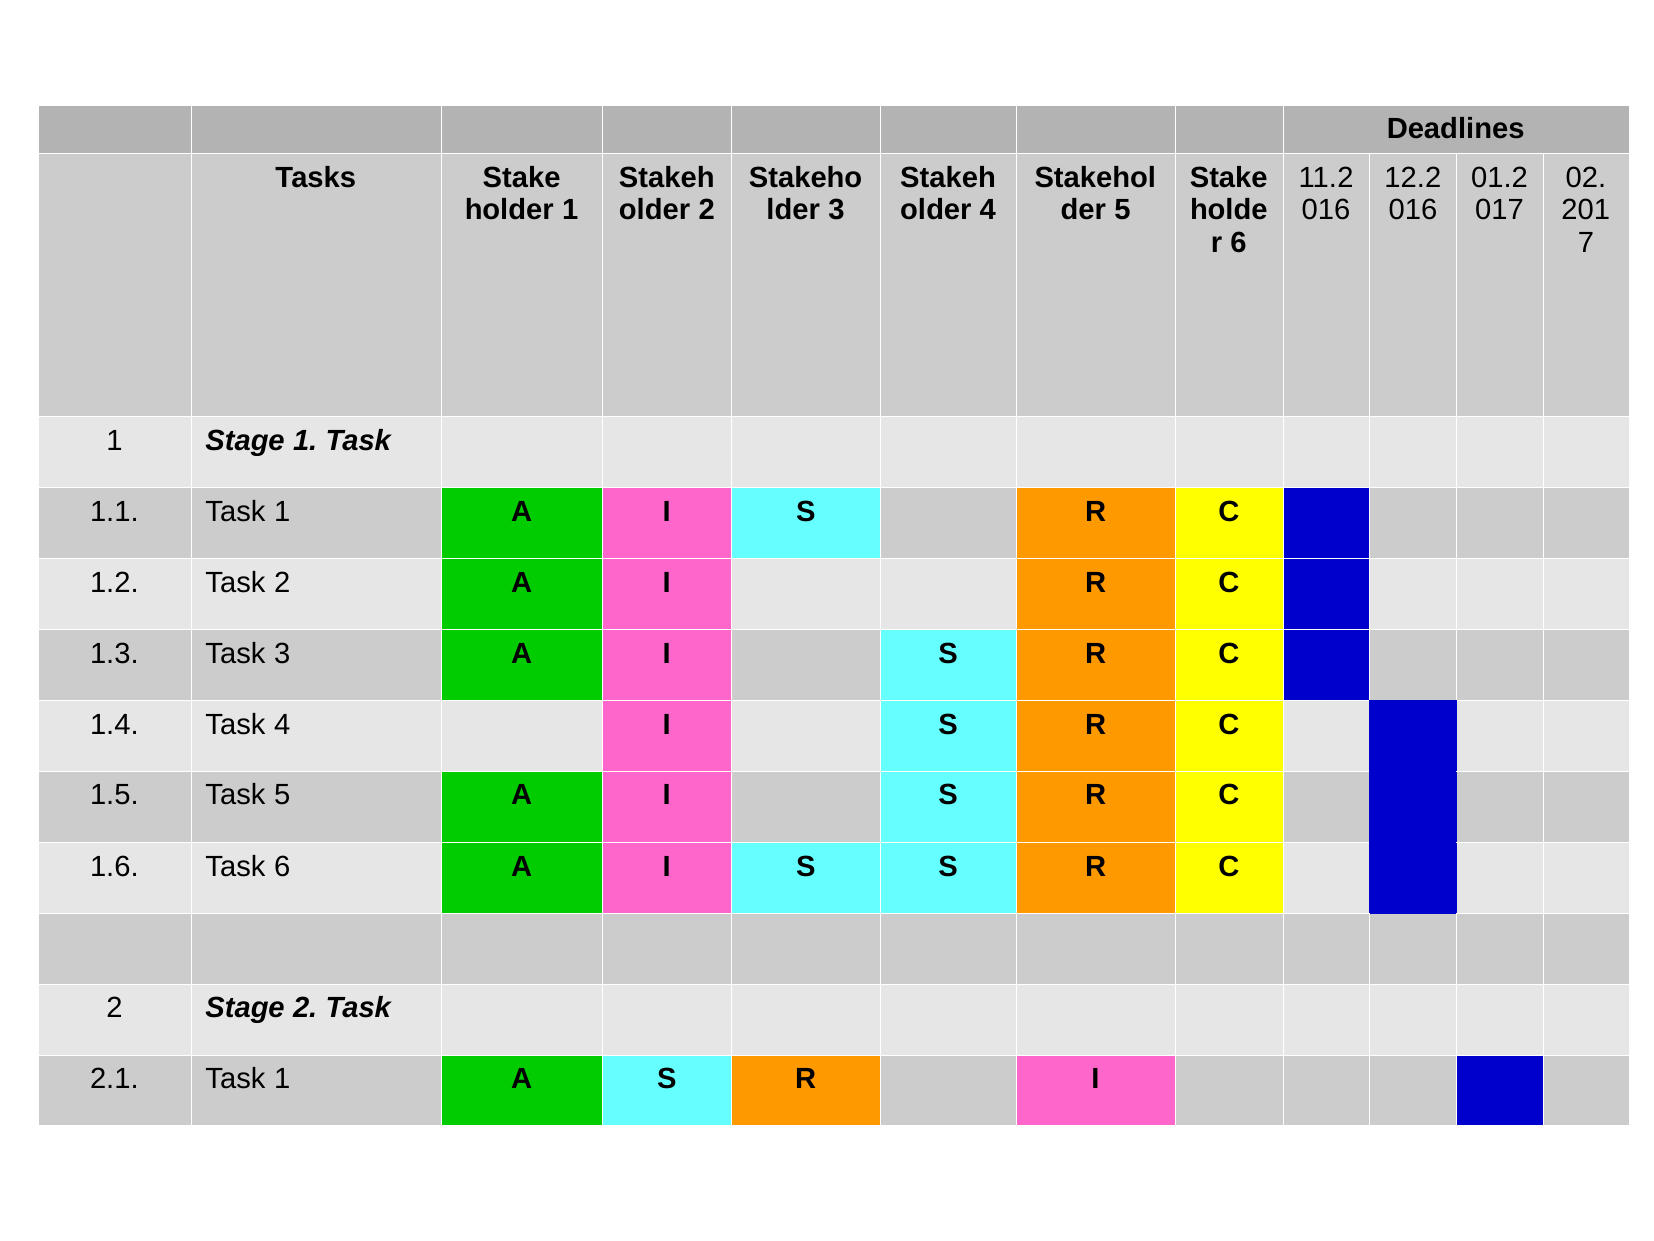

| | | | | | | | | Deadlines | | | |
| --- | --- | --- | --- | --- | --- | --- | --- | --- | --- | --- | --- |
| | Tasks | Stake holder 1 | Stakeholder 2 | Stakeholder 3 | Stakeholder 4 | Stakeholder 5 | Stakeholder 6 | 11.2016 | 12.2016 | 01.2017 | 02.2017 |
| 1 | Stage 1. Task | | | | | | | | | | |
| 1.1. | Task 1 | A | I | S | | R | C | | | | |
| 1.2. | Task 2 | A | I | | | R | C | | | | |
| 1.3. | Task 3 | A | I | | S | R | C | | | | |
| 1.4. | Task 4 | | I | | S | R | C | | | | |
| 1.5. | Task 5 | A | I | | S | R | C | | | | |
| 1.6. | Task 6 | A | I | S | S | R | C | | | | |
| | | | | | | | | | | | |
| 2 | Stage 2. Task | | | | | | | | | | |
| 2.1. | Task 1 | A | S | R | | I | | | | | |